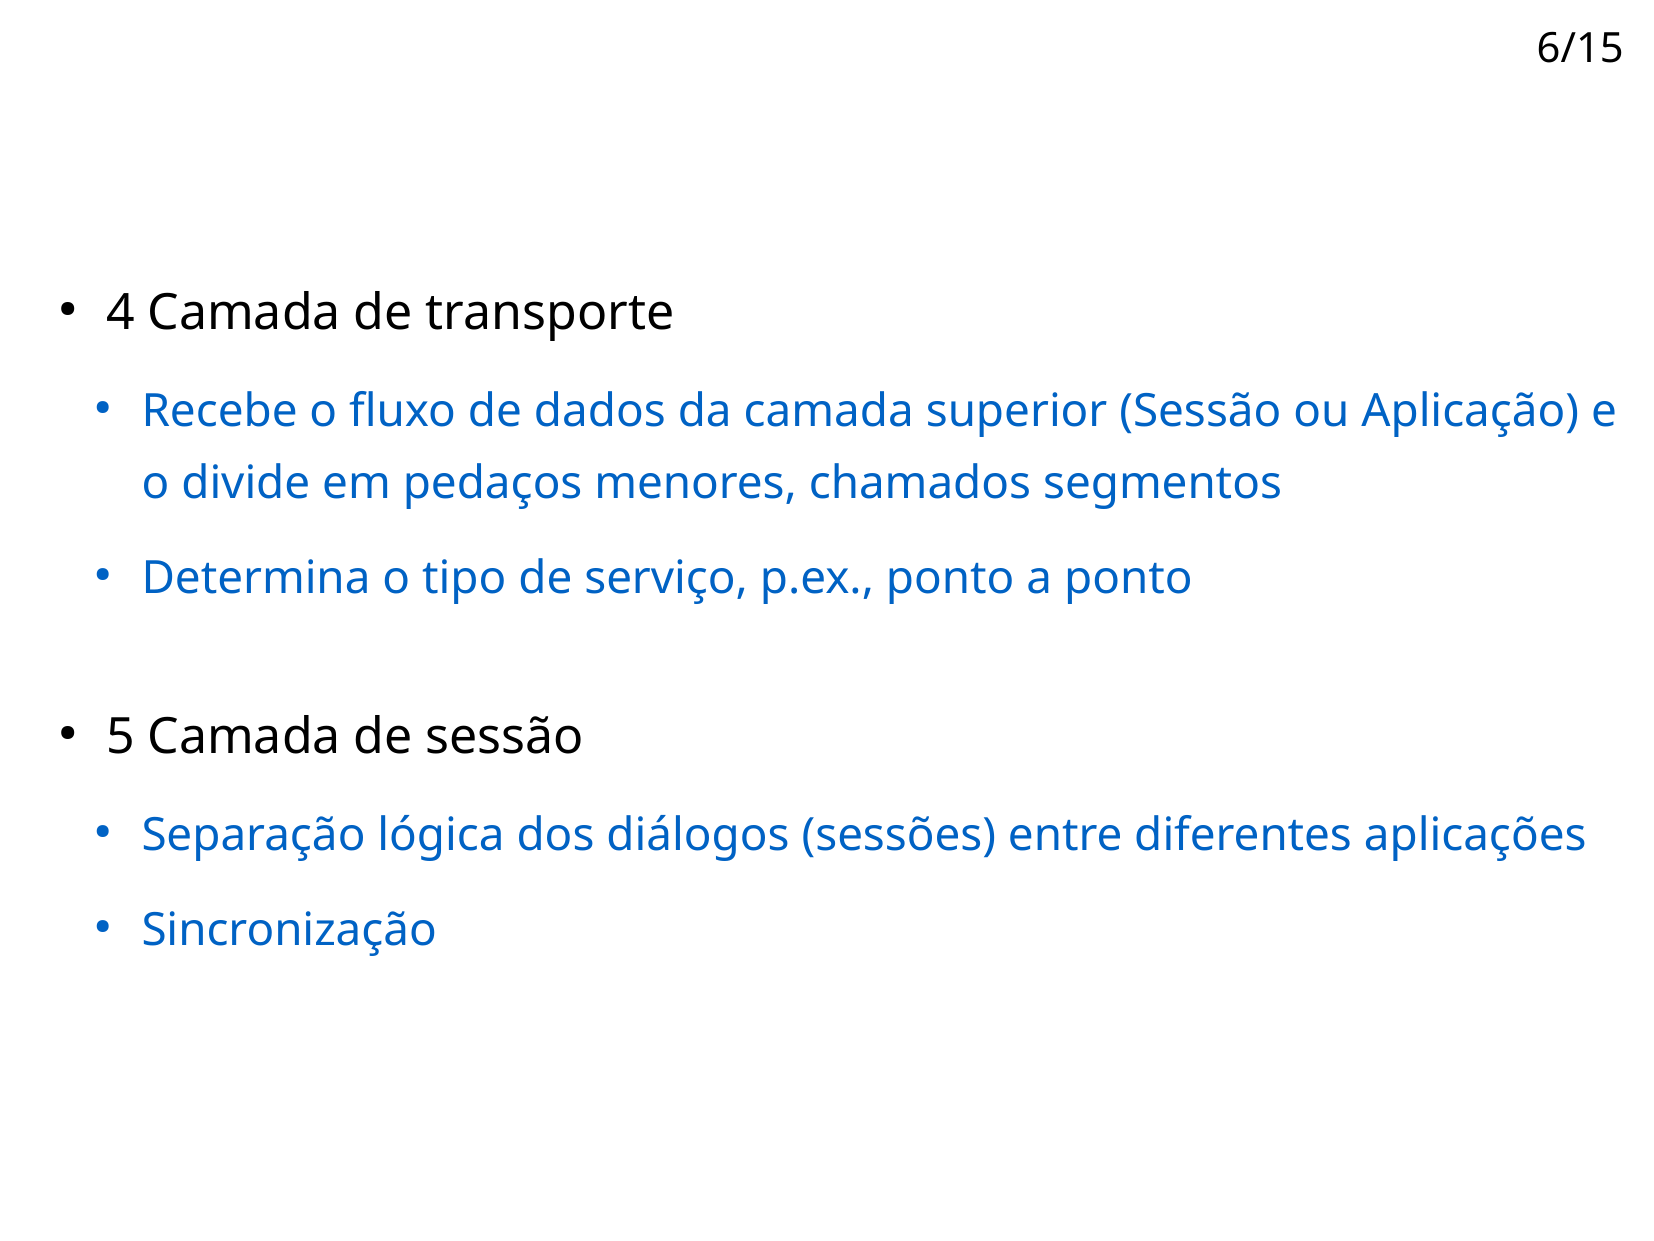

6
#
4 Camada de transporte
Recebe o fluxo de dados da camada superior (Sessão ou Aplicação) e o divide em pedaços menores, chamados segmentos
Determina o tipo de serviço, p.ex., ponto a ponto
5 Camada de sessão
Separação lógica dos diálogos (sessões) entre diferentes aplicações
Sincronização